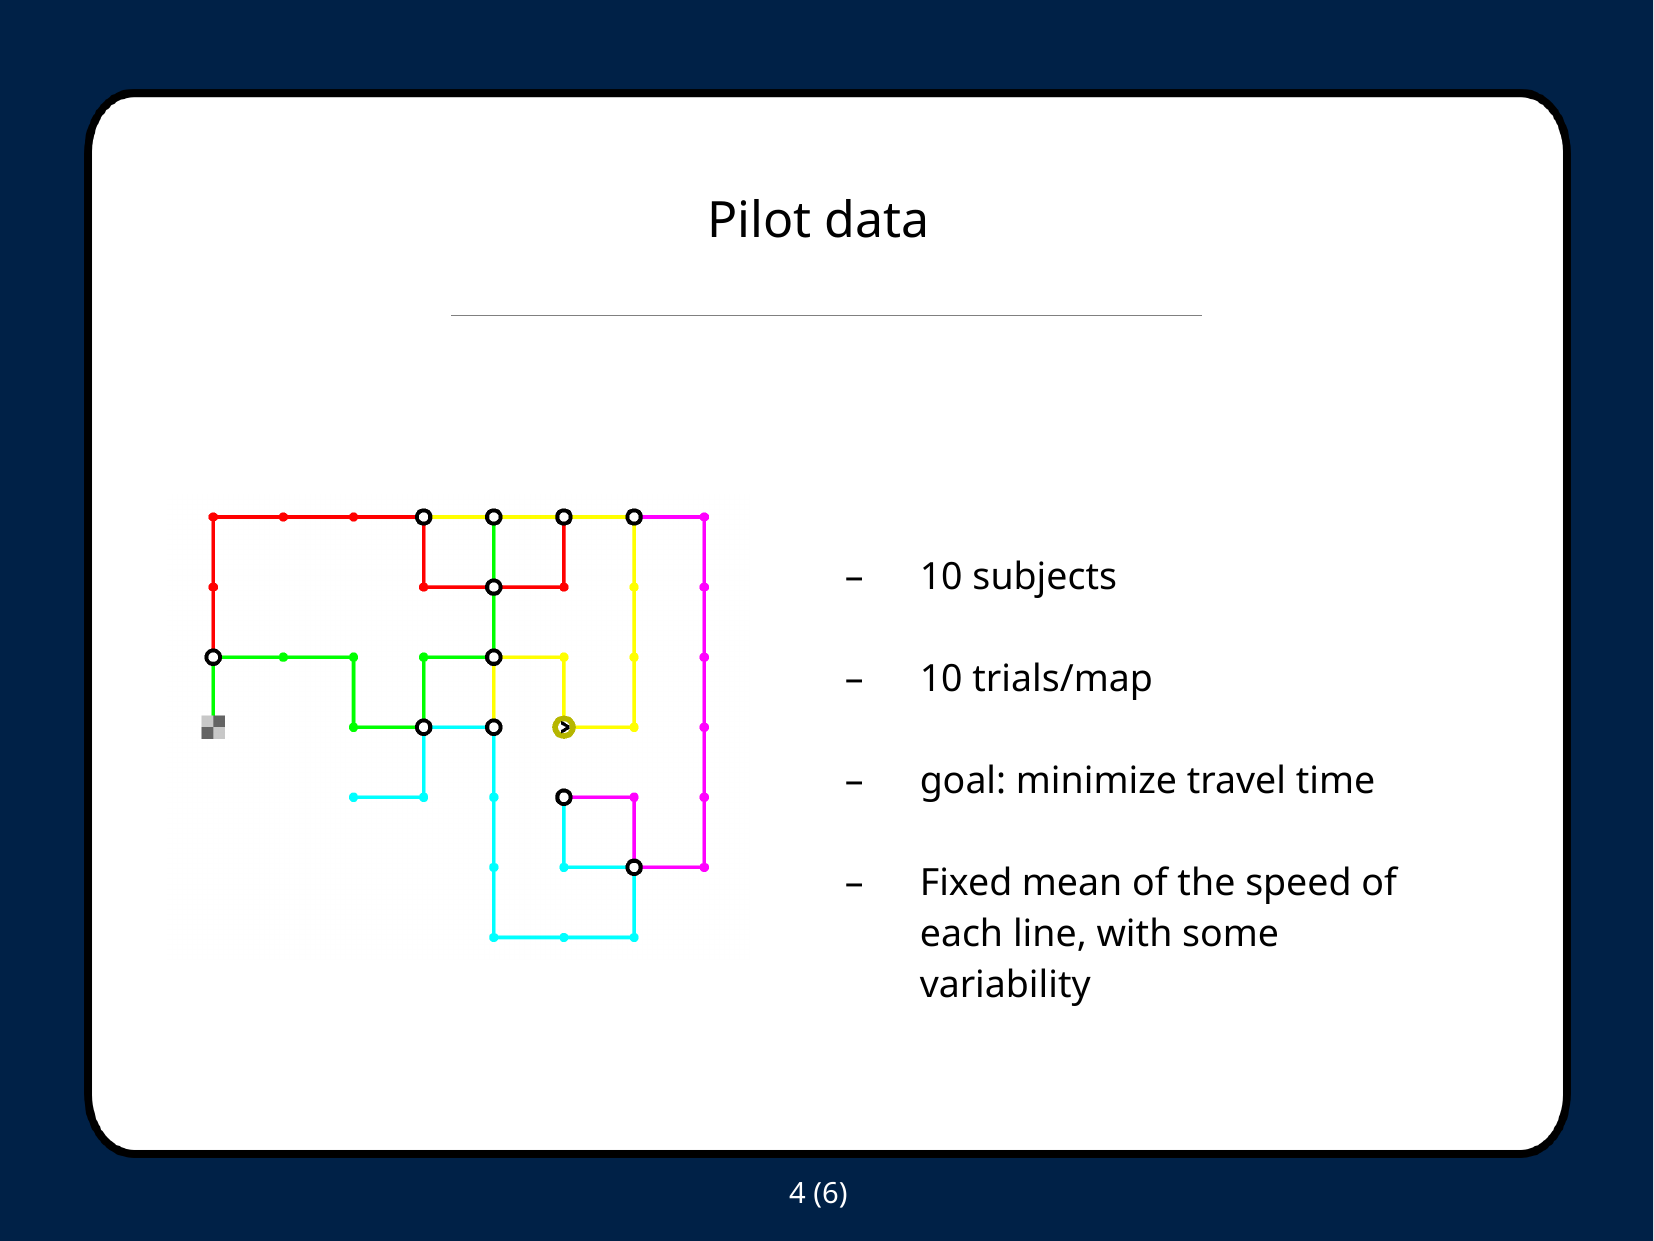

# Pilot data
–	10 subjects
–	10 trials/map
–	goal: minimize travel time
–	Fixed mean of the speed of
	each line, with some
	variability
4 (6)